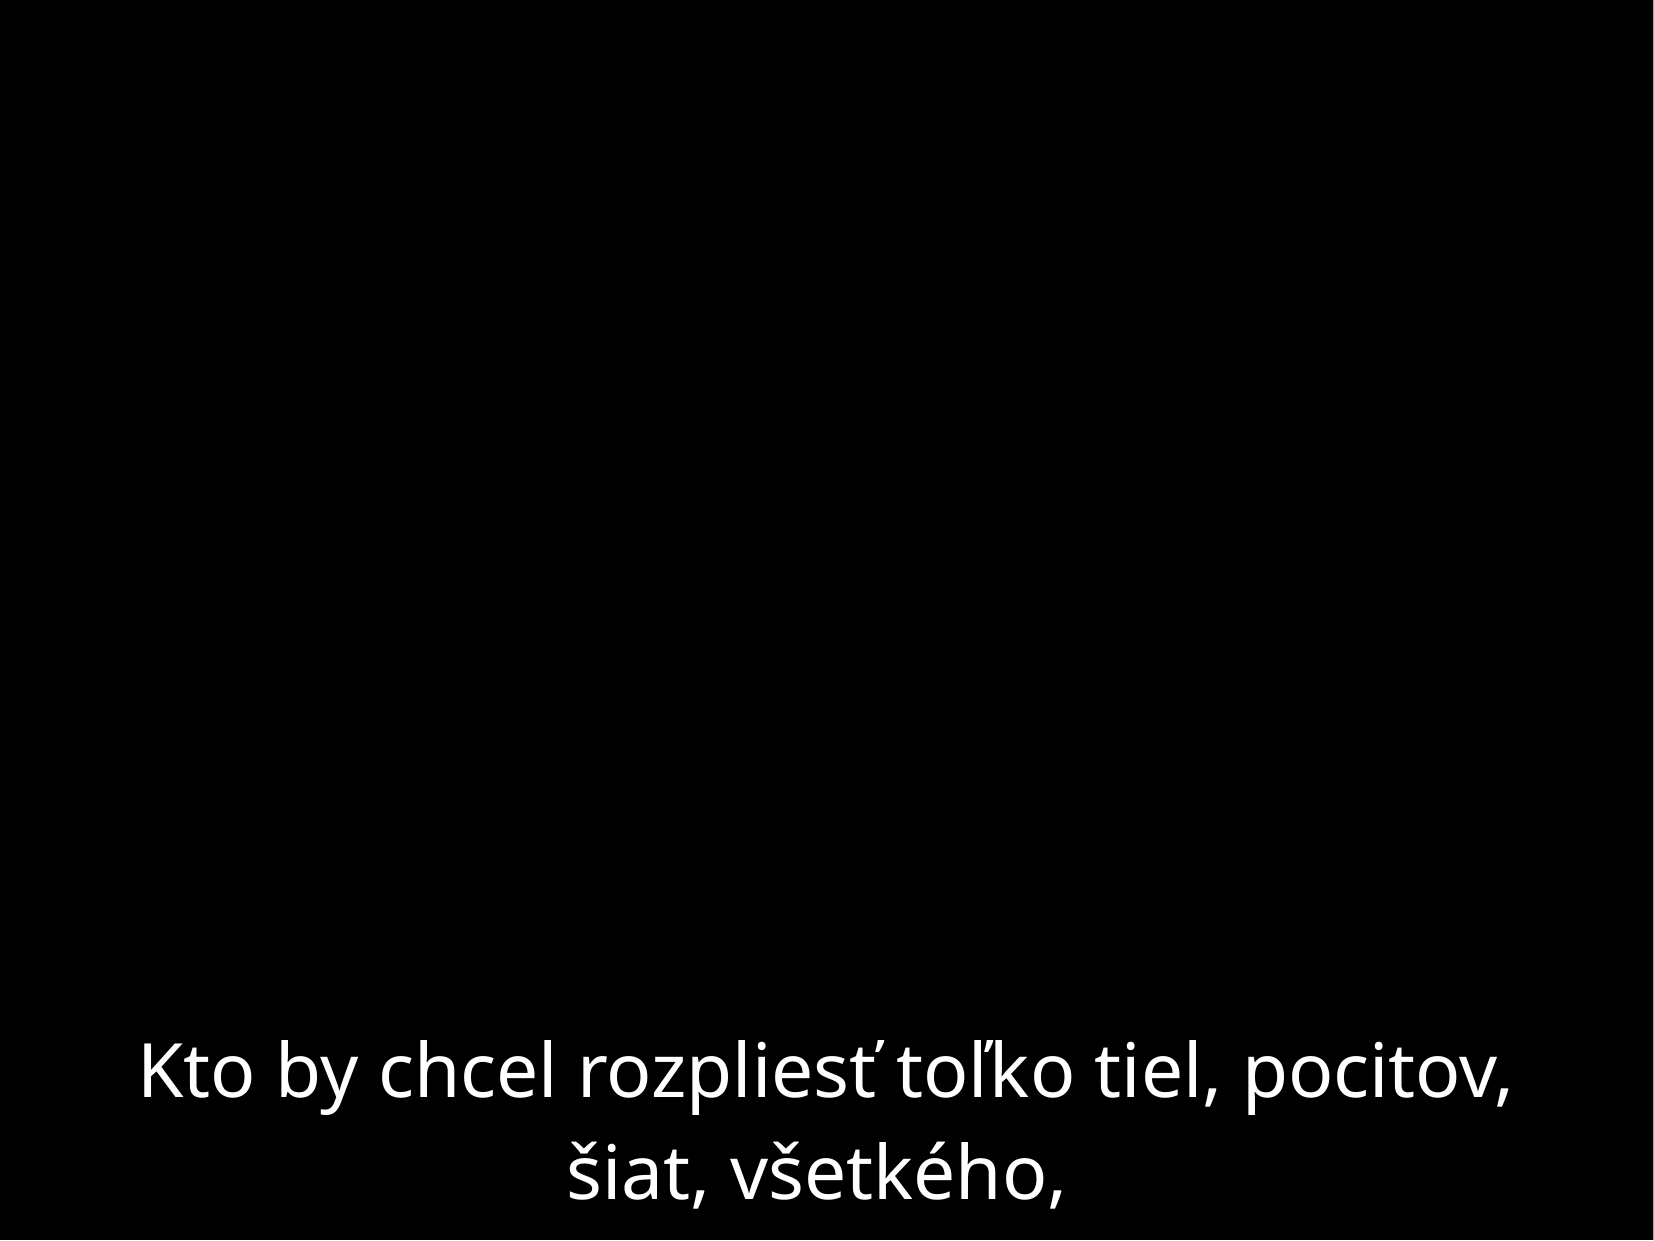

# Kto by chcel rozpliesť toľko tiel, pocitov, šiat, všetkého,